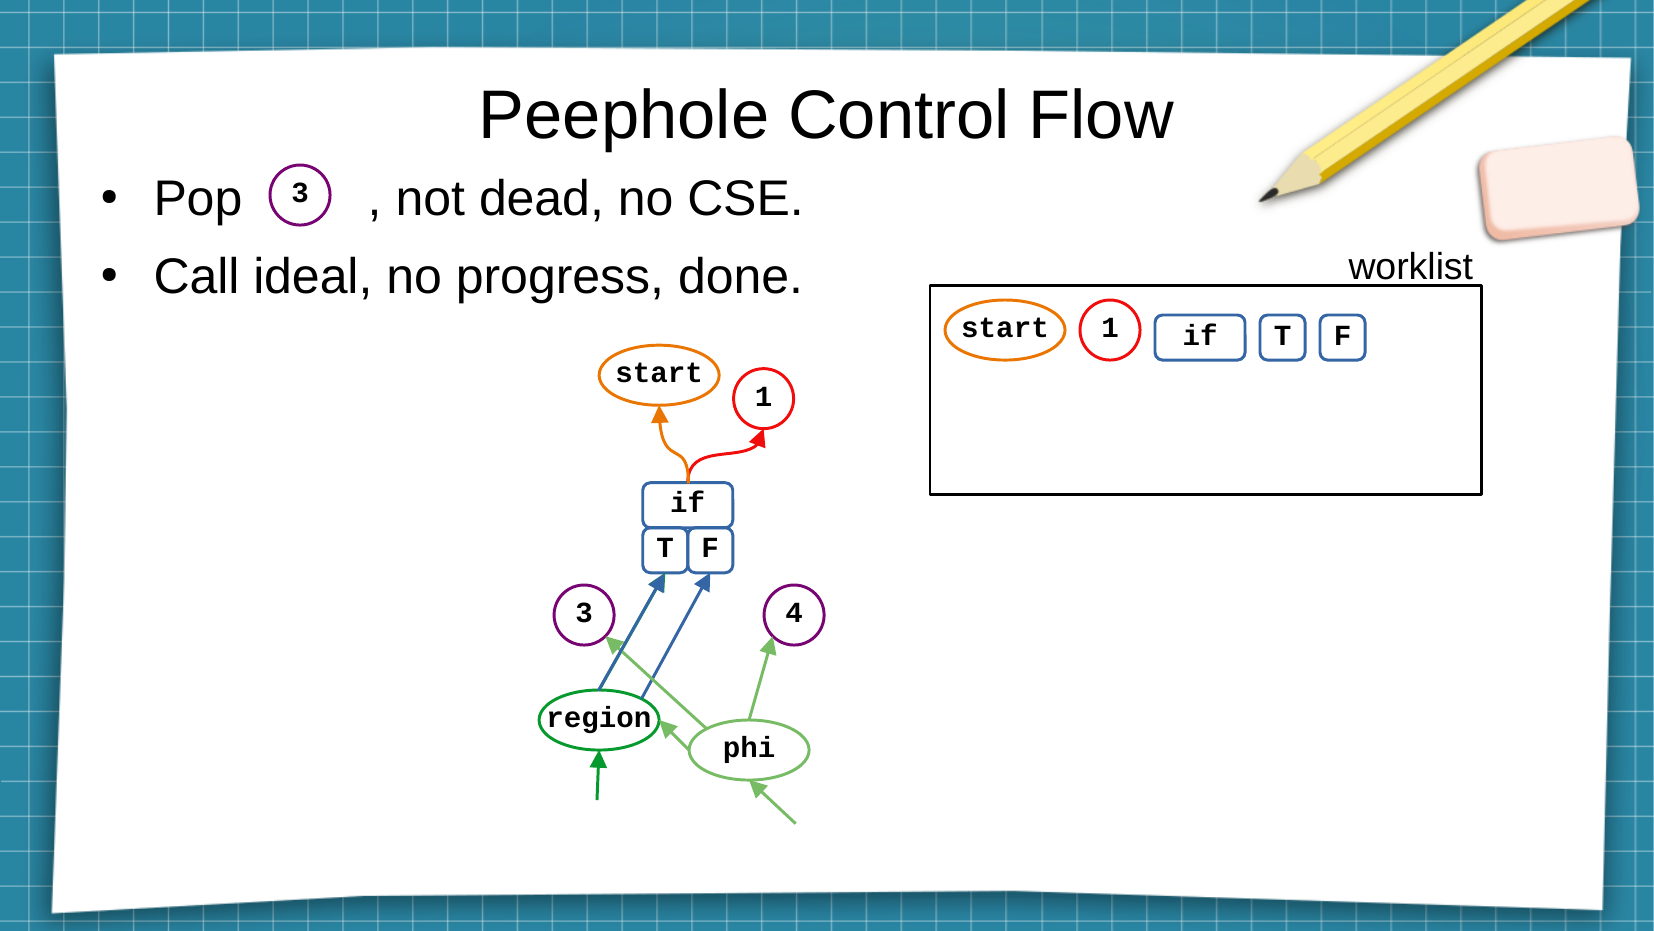

# Peephole Control Flow
3
Pop , not dead, no CSE.
Call ideal, no progress, done.
worklist
start
1
if
T
F
start
1
if
T
F
3
4
region
phi